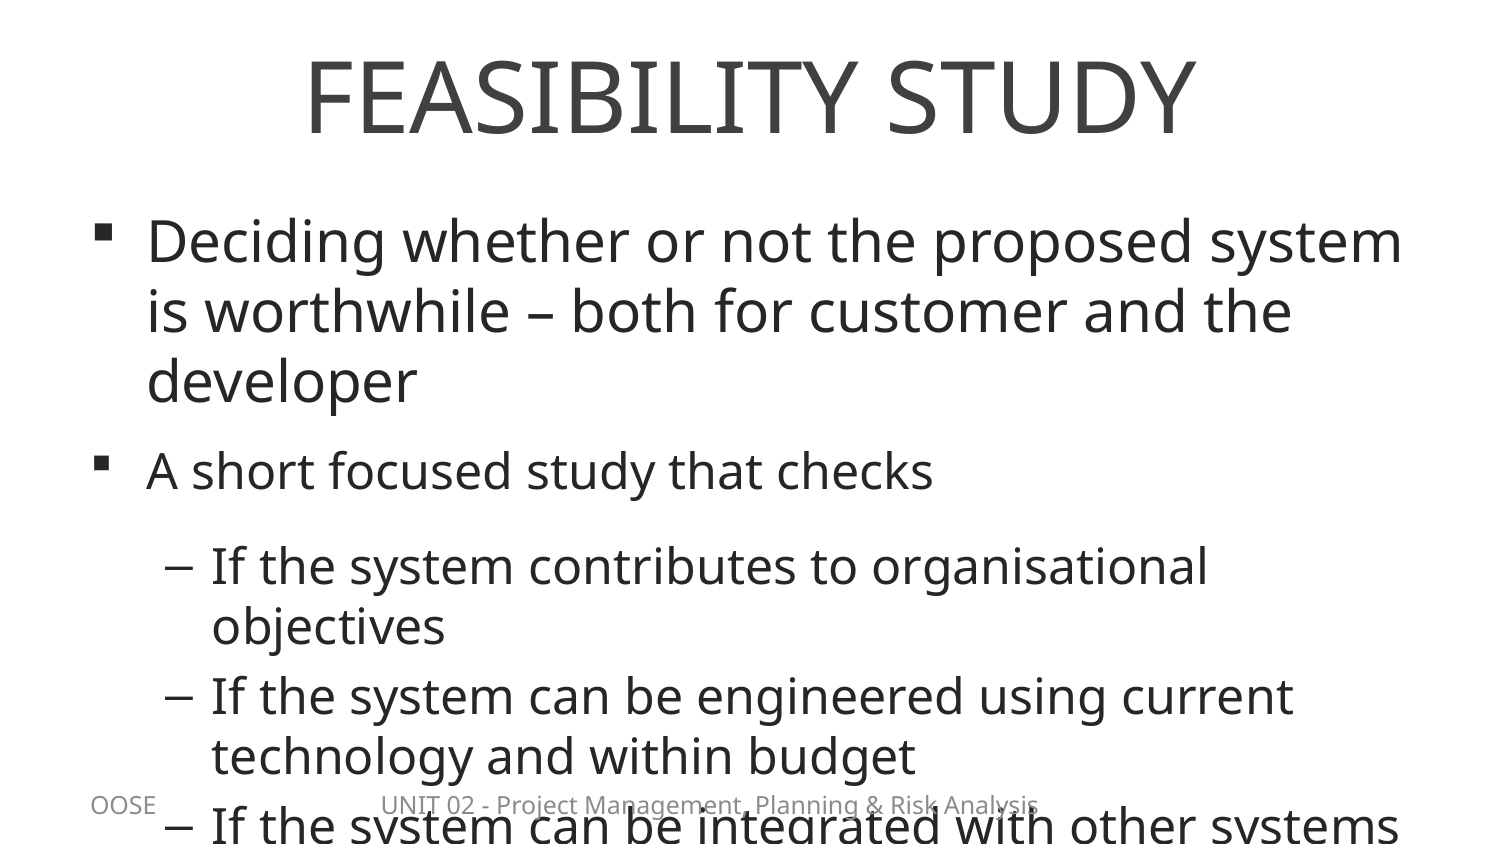

# Feasibility study
Deciding whether or not the proposed system is worthwhile – both for customer and the developer
A short focused study that checks
If the system contributes to organisational objectives
If the system can be engineered using current technology and within budget
If the system can be integrated with other systems that are used
OOSE
UNIT 02 - Project Management, Planning & Risk Analysis